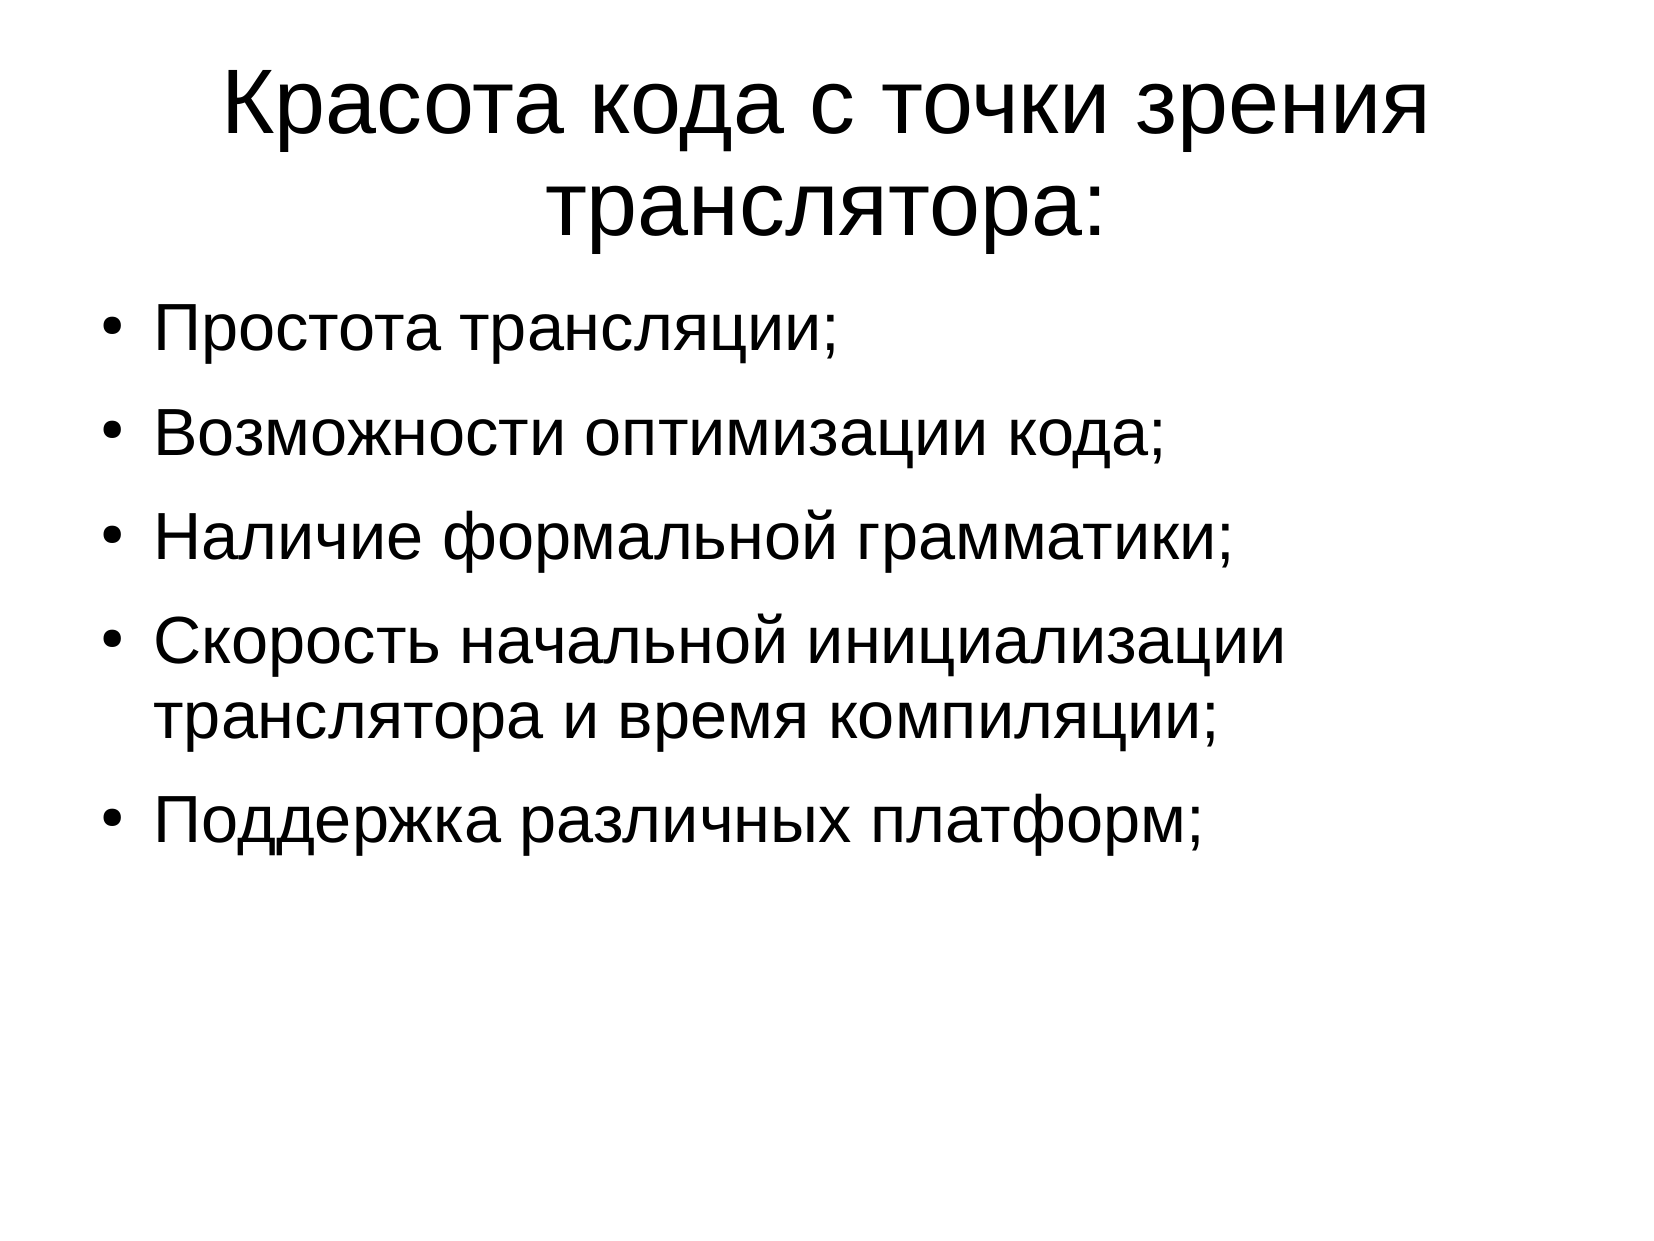

# Красота кода с точки зрения транслятора:
Простота трансляции;
Возможности оптимизации кода;
Наличие формальной грамматики;
Скорость начальной инициализации транслятора и время компиляции;
Поддержка различных платформ;